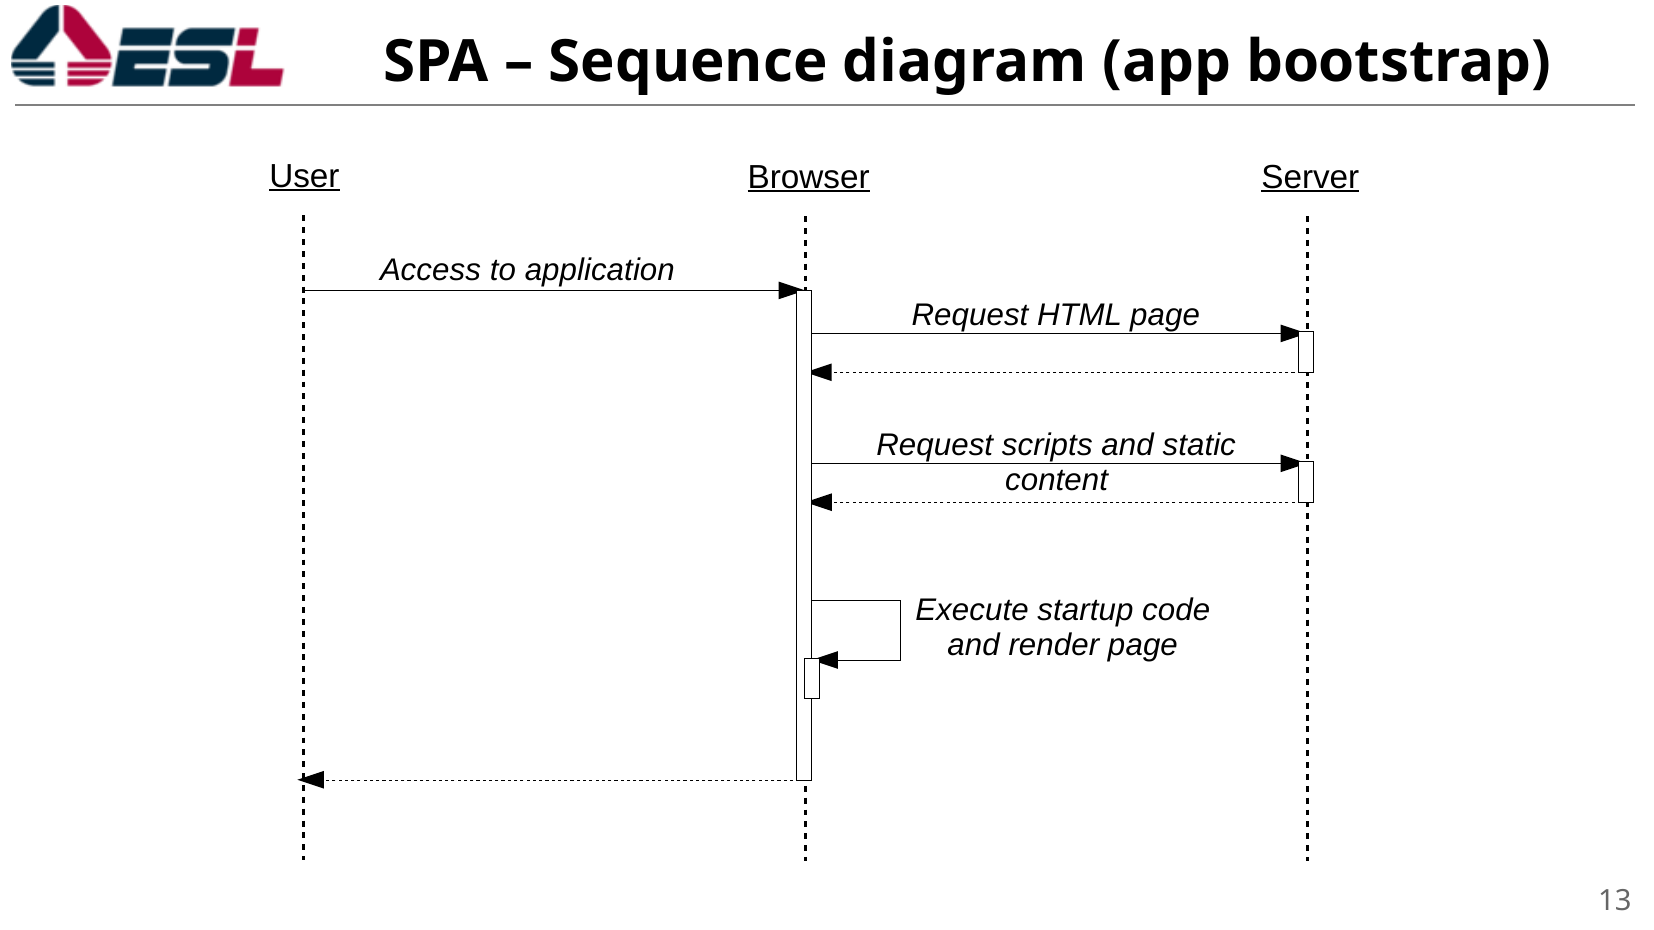

# SPA – Sequence diagram (app bootstrap)
User
Browser
Server
Access to application
Request HTML page
Request scripts and static content
Execute startup code and render page